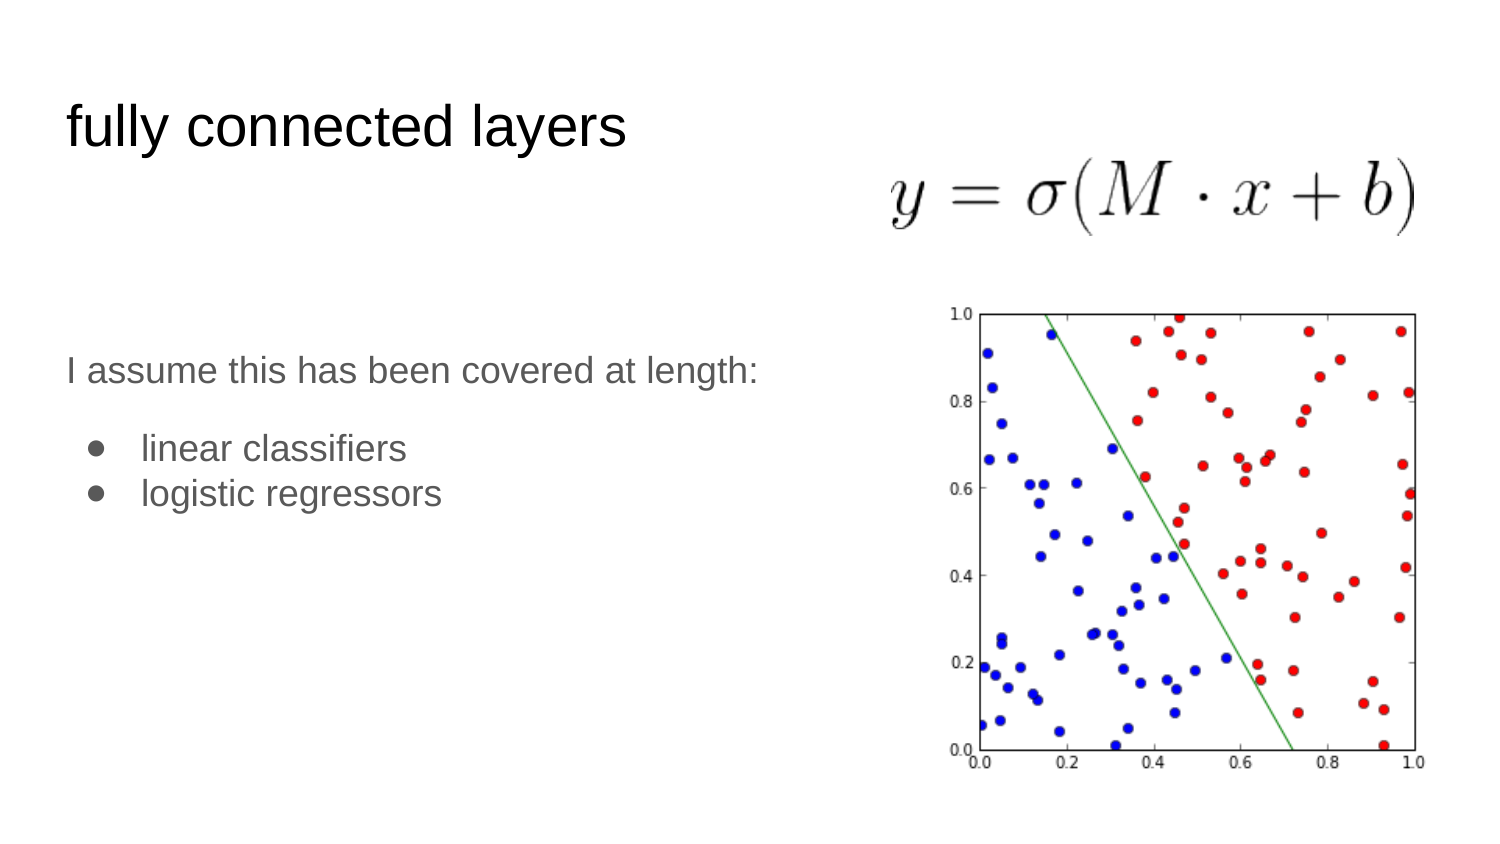

# fully connected layers
I assume this has been covered at length:
linear classifiers
logistic regressors